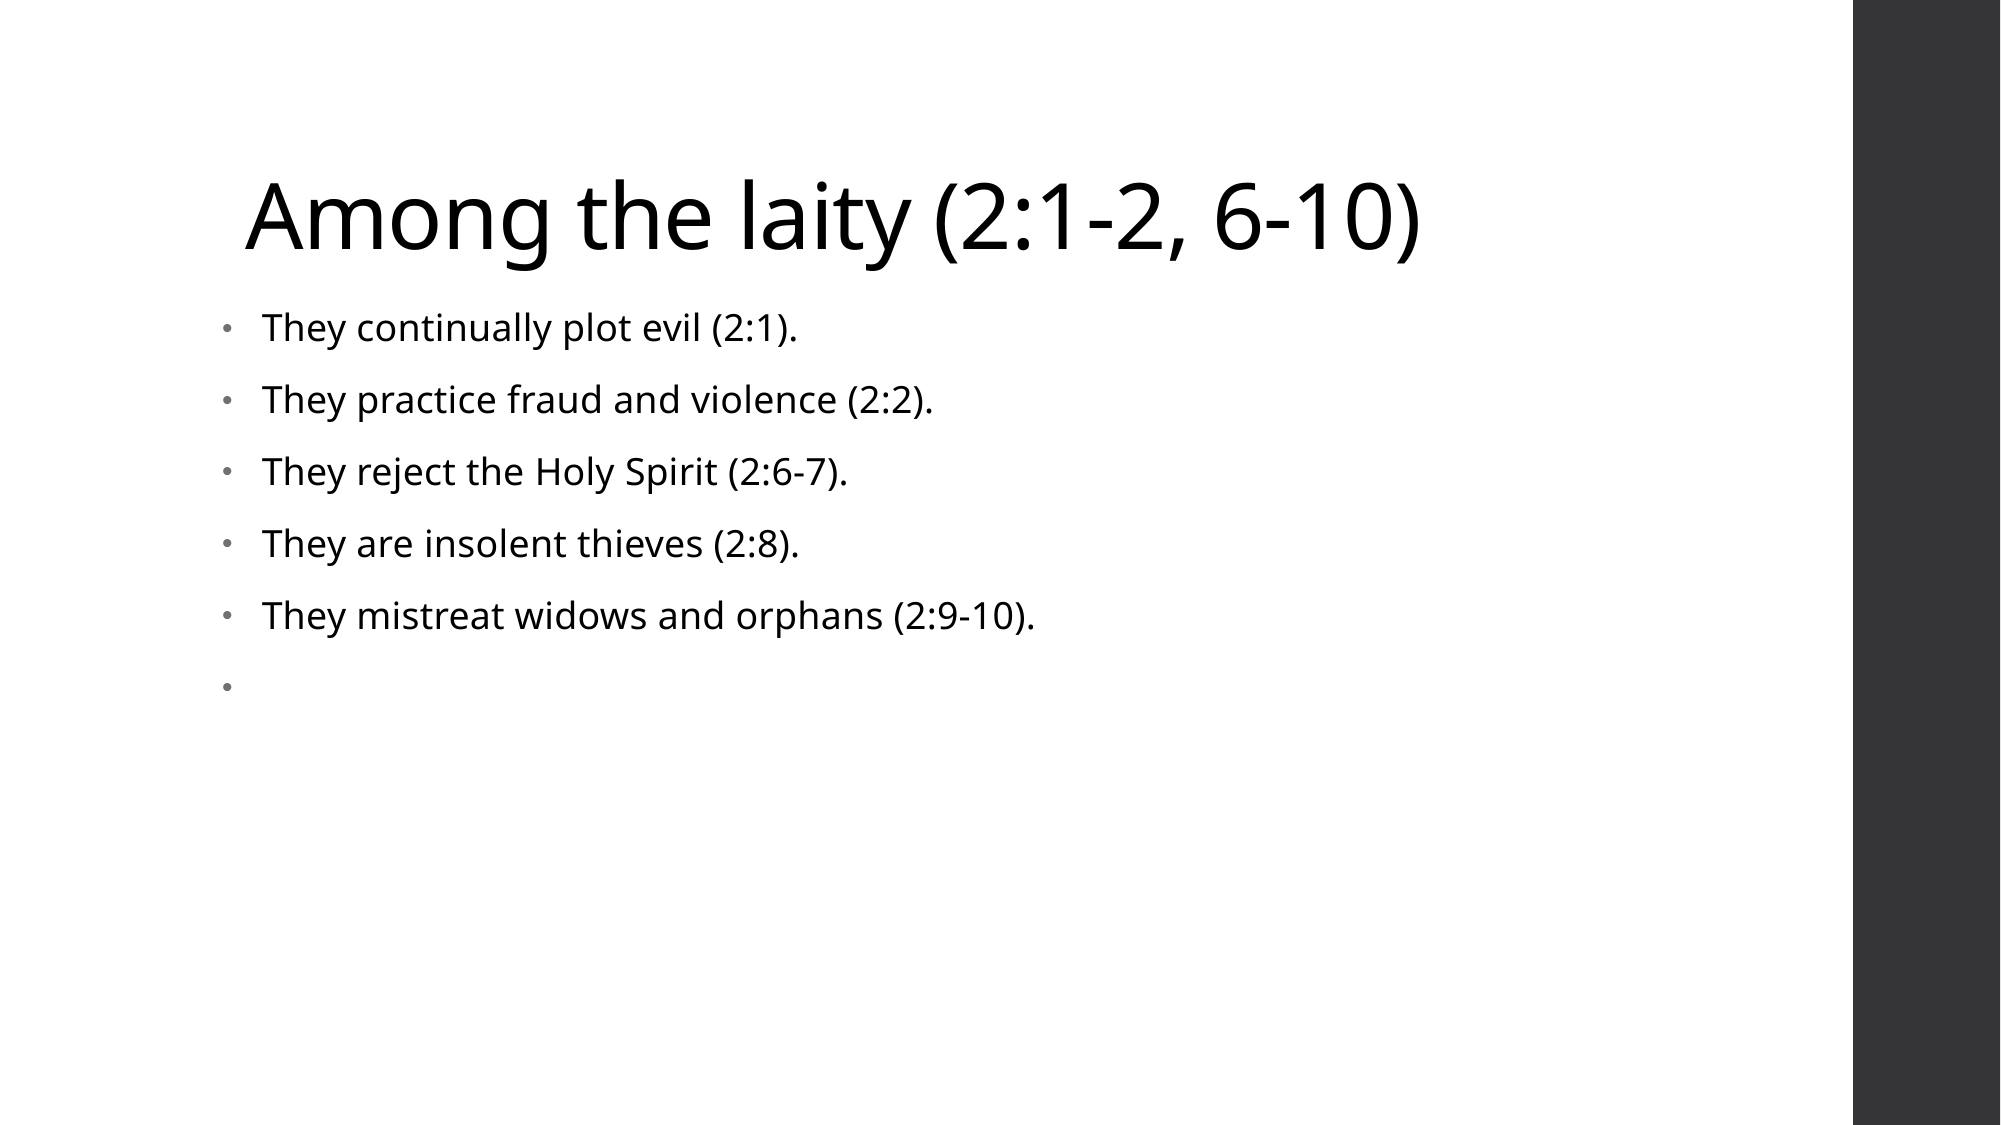

# Among the laity (2:1-2, 6-10)
 They continually plot evil (2:1).
 They practice fraud and violence (2:2).
 They reject the Holy Spirit (2:6-7).
 They are insolent thieves (2:8).
 They mistreat widows and orphans (2:9-10).